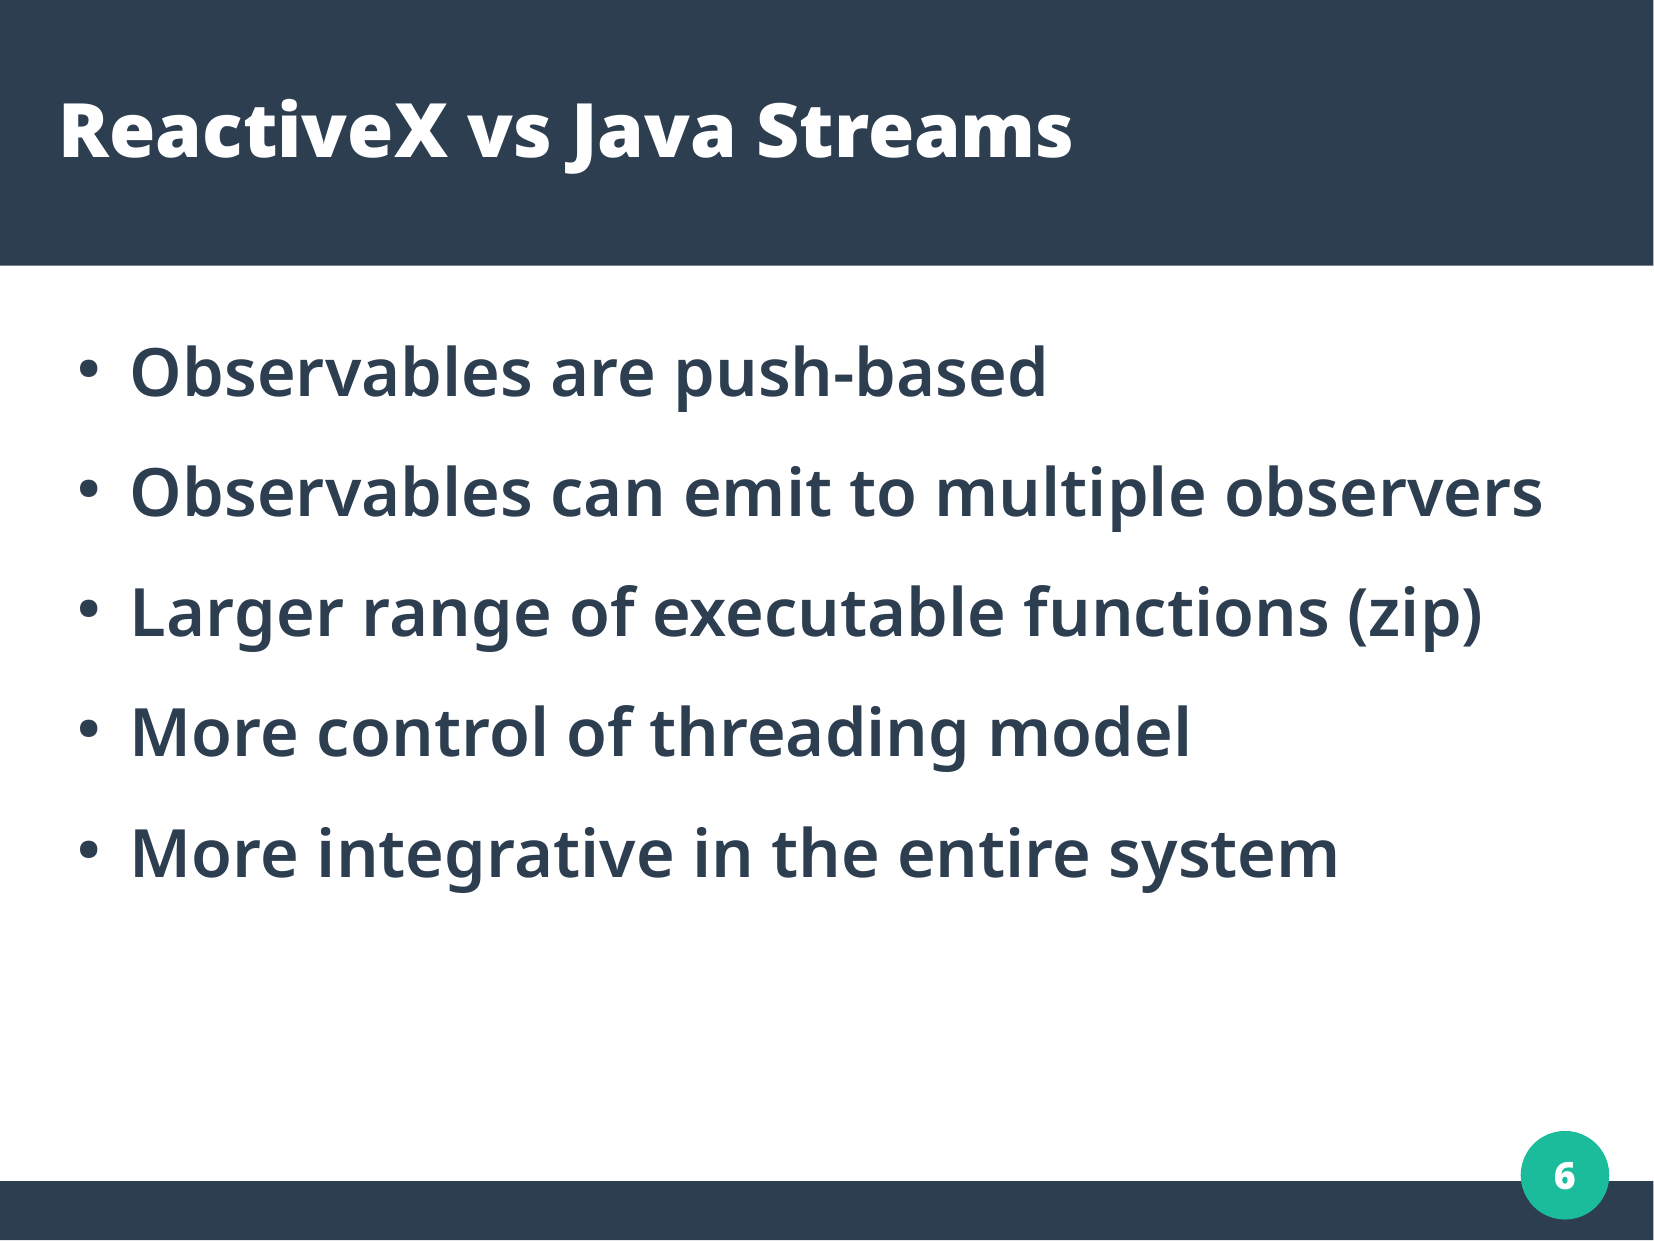

# ReactiveX vs Java Streams
Observables are push-based
Observables can emit to multiple observers
Larger range of executable functions (zip)
More control of threading model
More integrative in the entire system
6